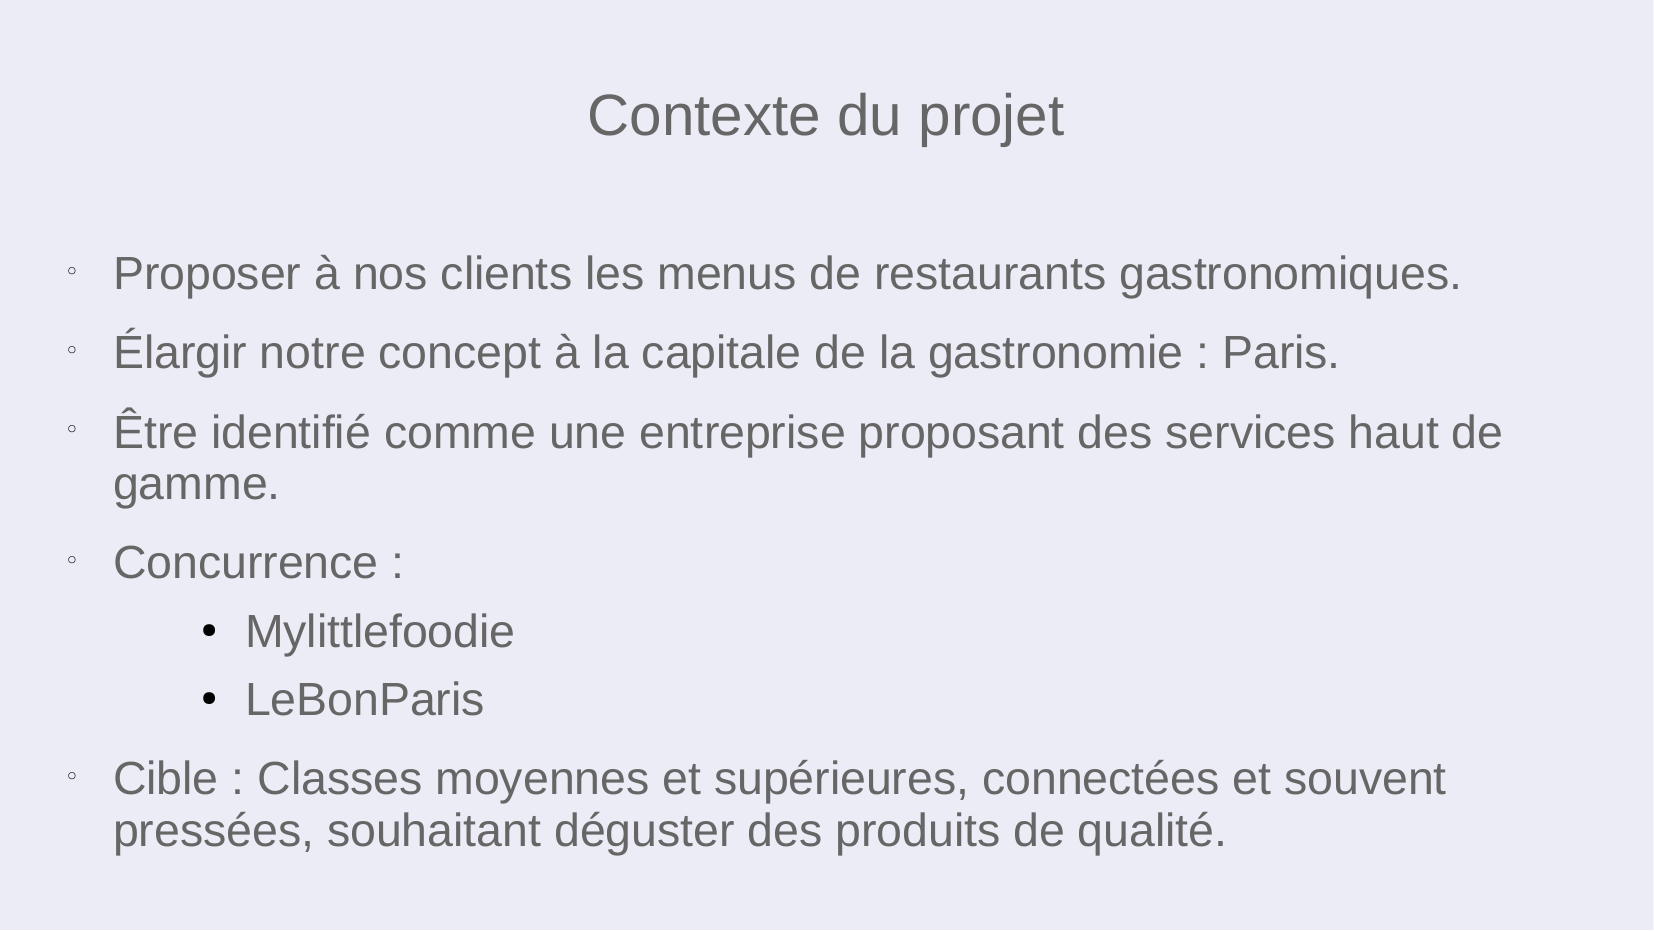

# Contexte du projet
Proposer à nos clients les menus de restaurants gastronomiques.
Élargir notre concept à la capitale de la gastronomie : Paris.
Être identifié comme une entreprise proposant des services haut de gamme.
Concurrence :
Mylittlefoodie
LeBonParis
Cible : Classes moyennes et supérieures, connectées et souvent pressées, souhaitant déguster des produits de qualité.